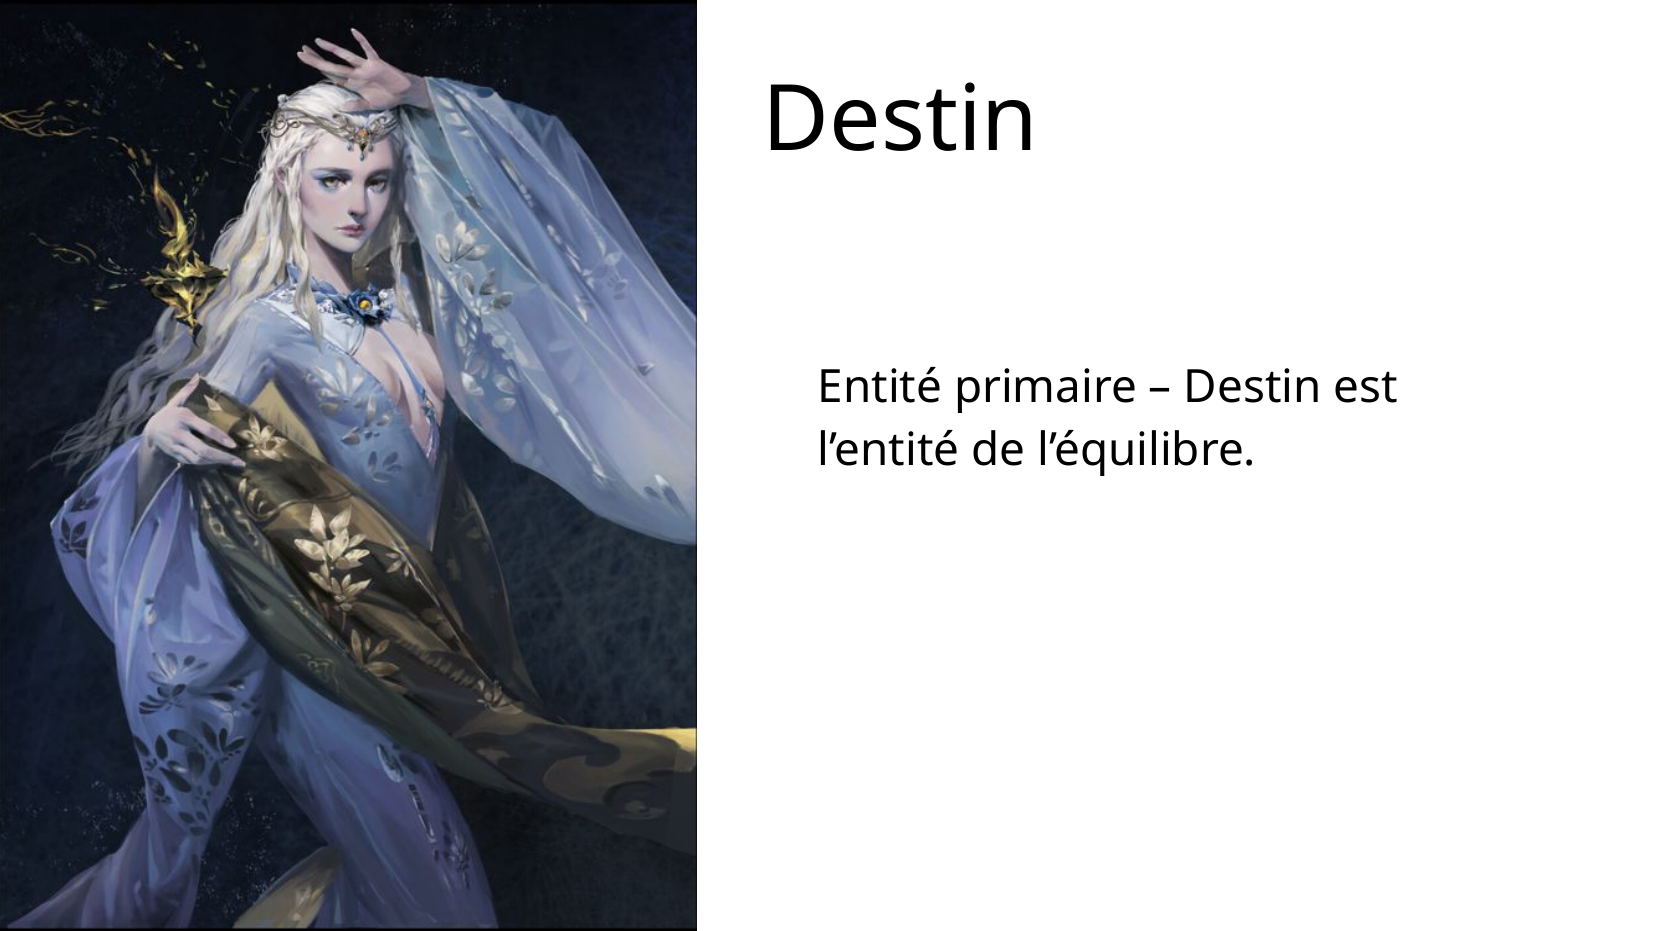

# Destin
Entité primaire – Destin est l’entité de l’équilibre.